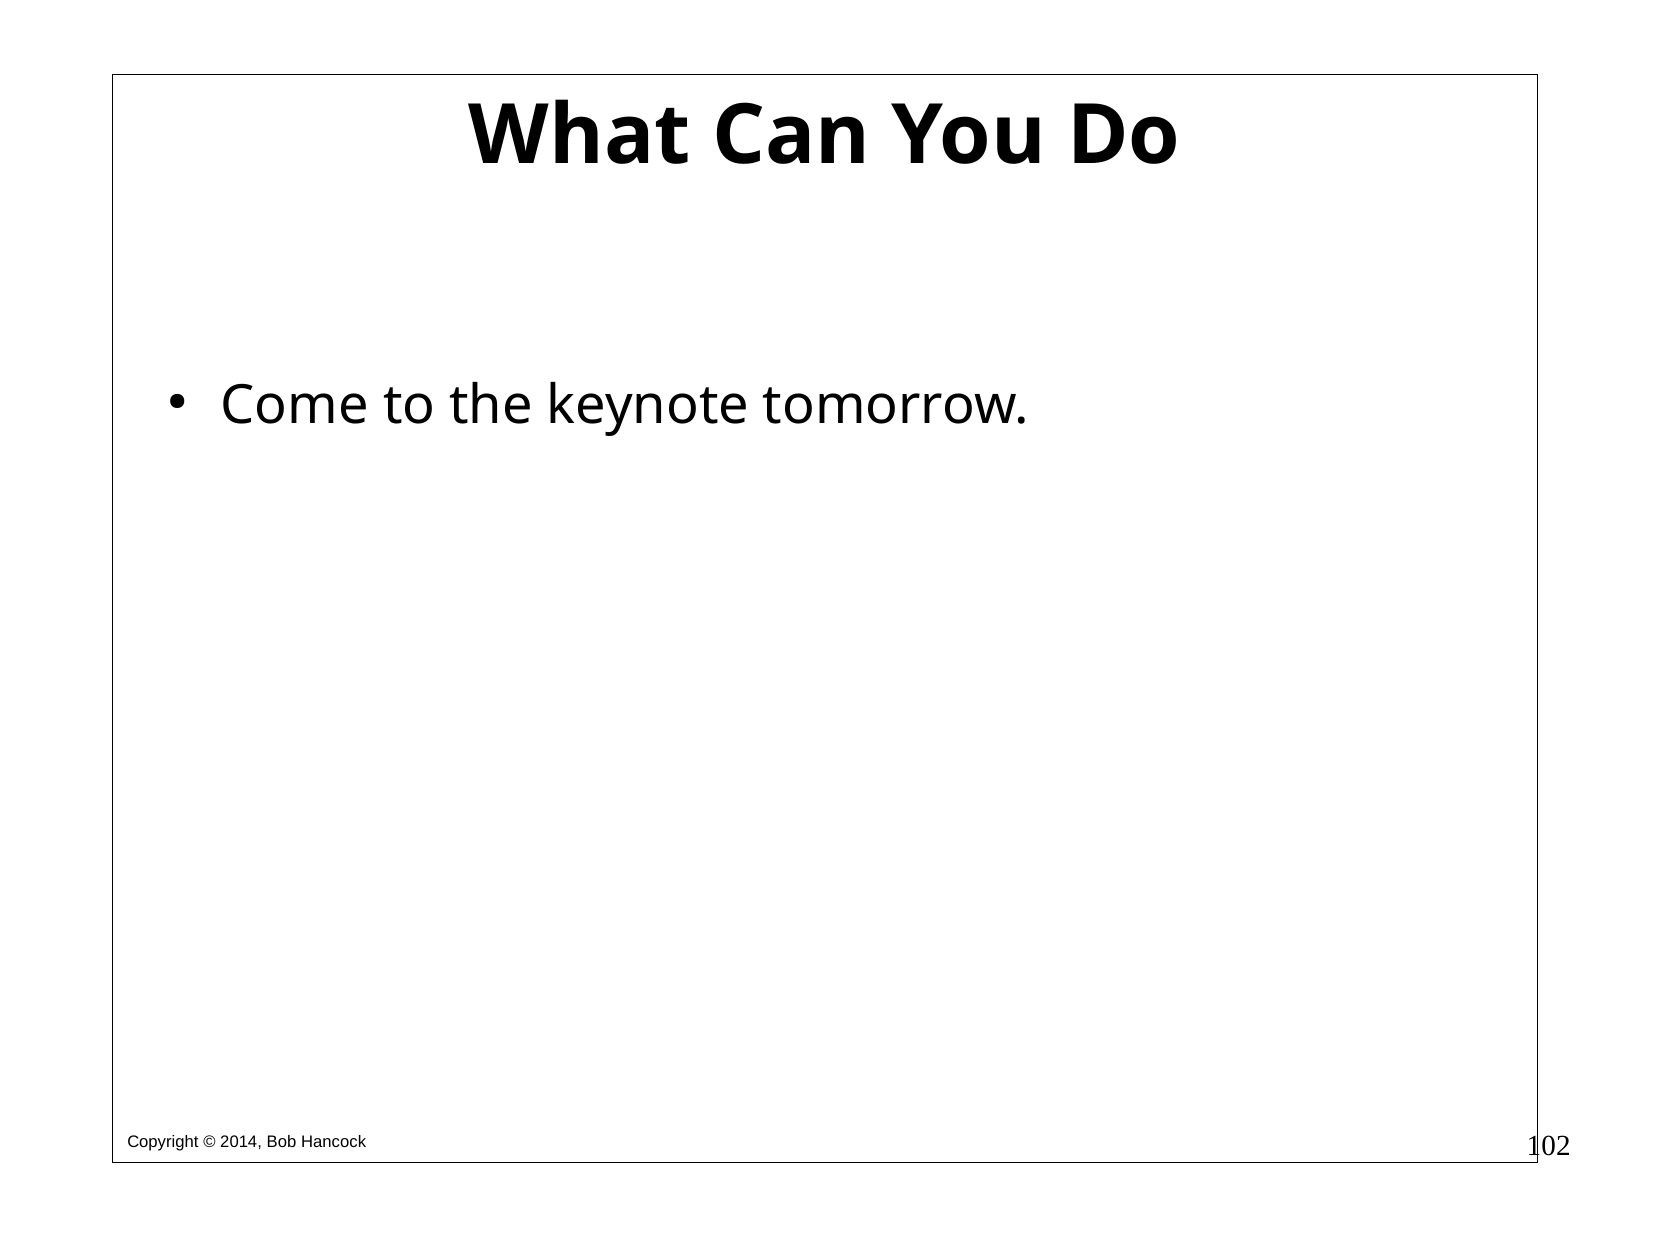

# What Can You Do
Come to the keynote tomorrow.
Copyright © 2014, Bob Hancock
102